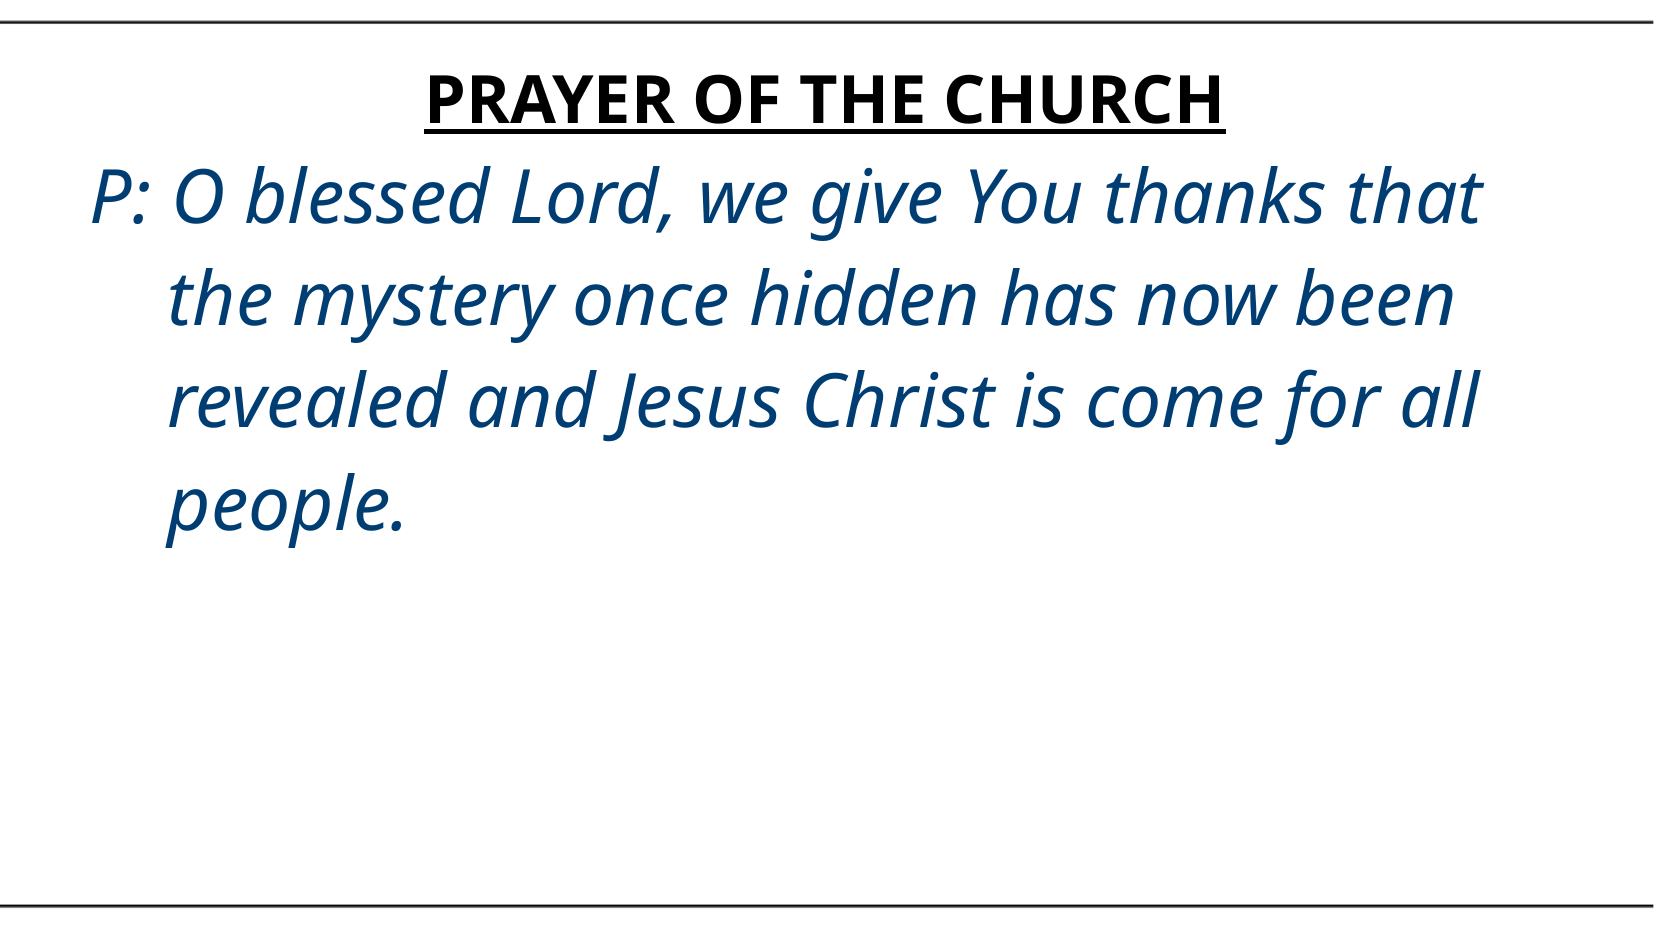

PRAYER OF THE CHURCH
P: O blessed Lord, we give You thanks that
 the mystery once hidden has now been
 revealed and Jesus Christ is come for all
 people.